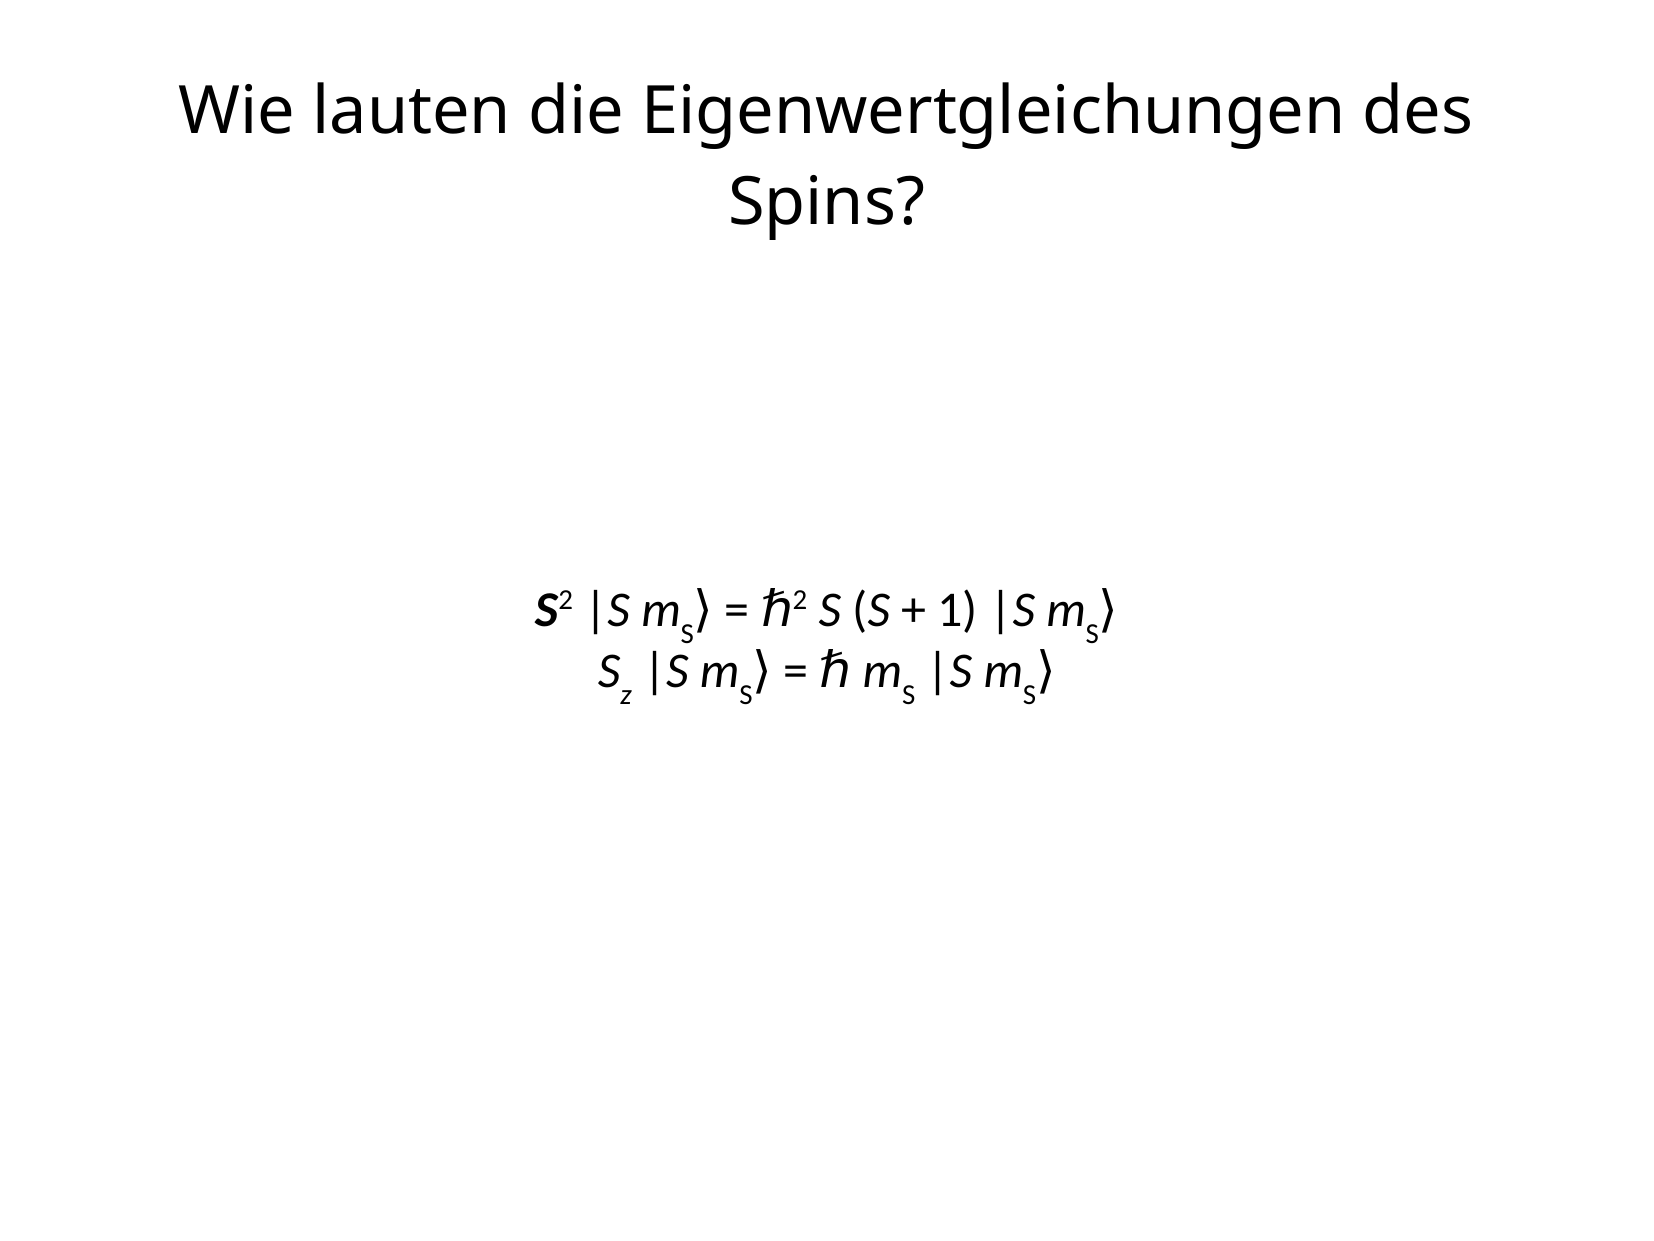

# Wie lauten die Eigenwertgleichungen des Spins?
S2 |S mS⟩ = ℏ2 S (S + 1) |S mS⟩
Sz |S mS⟩ = ℏ mS |S mS⟩